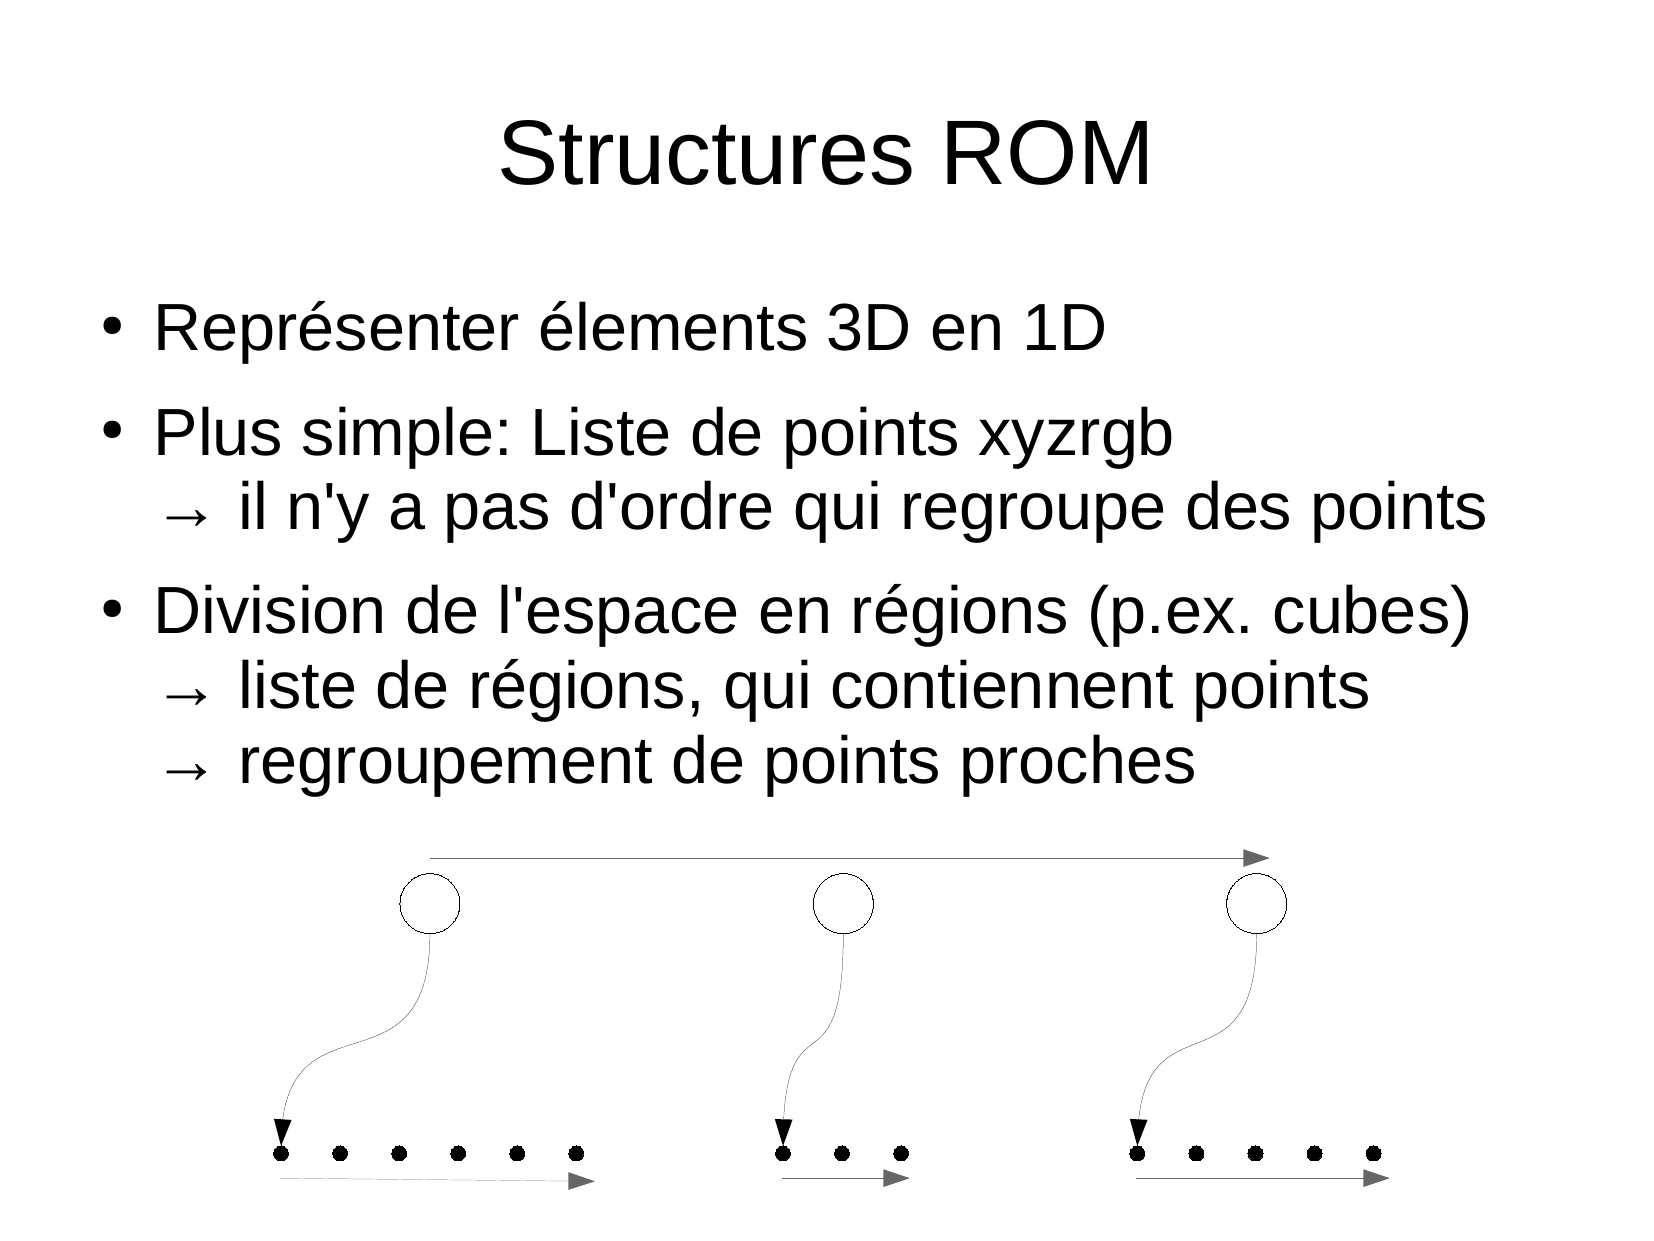

# Structures ROM
Représenter élements 3D en 1D
Plus simple: Liste de points xyzrgb
→ il n'y a pas d'ordre qui regroupe des points
Division de l'espace en régions (p.ex. cubes)
→ liste de régions, qui contiennent points
→ regroupement de points proches